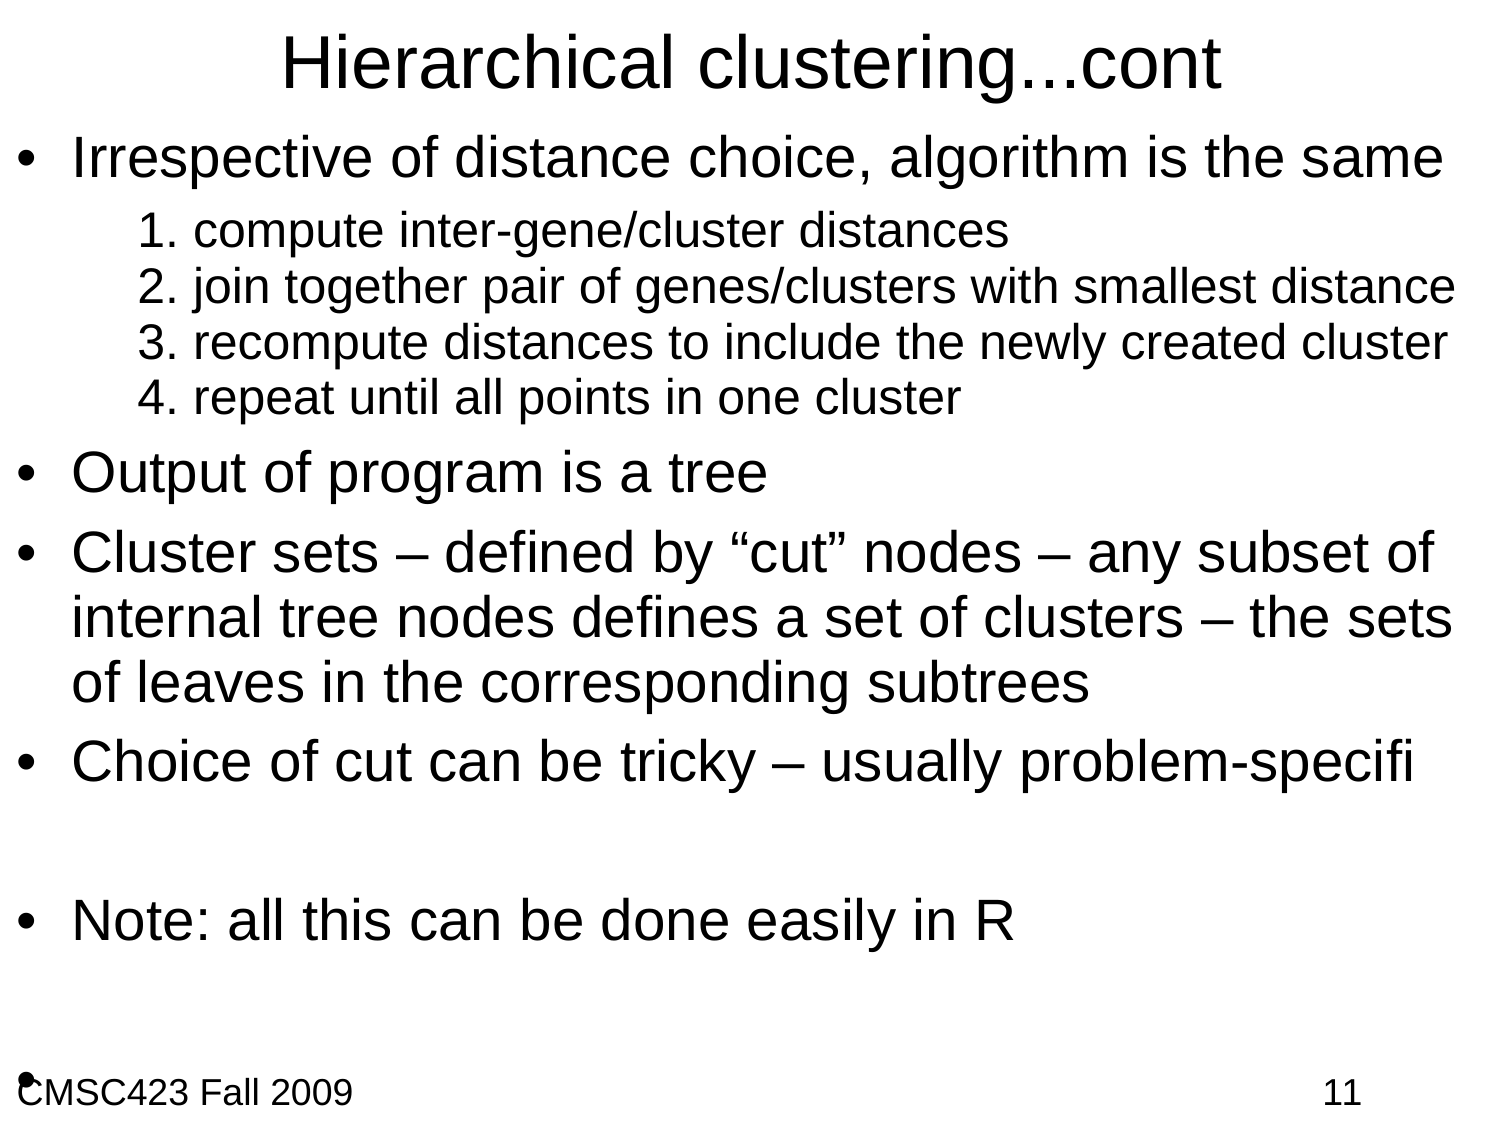

# Hierarchical clustering...cont
Irrespective of distance choice, algorithm is the same
1. compute inter-gene/cluster distances
2. join together pair of genes/clusters with smallest distance
3. recompute distances to include the newly created cluster
4. repeat until all points in one cluster
Output of program is a tree
Cluster sets – defined by “cut” nodes – any subset of internal tree nodes defines a set of clusters – the sets of leaves in the corresponding subtrees
Choice of cut can be tricky – usually problem-specifi
Note: all this can be done easily in R
CMSC423 Fall 2009
11